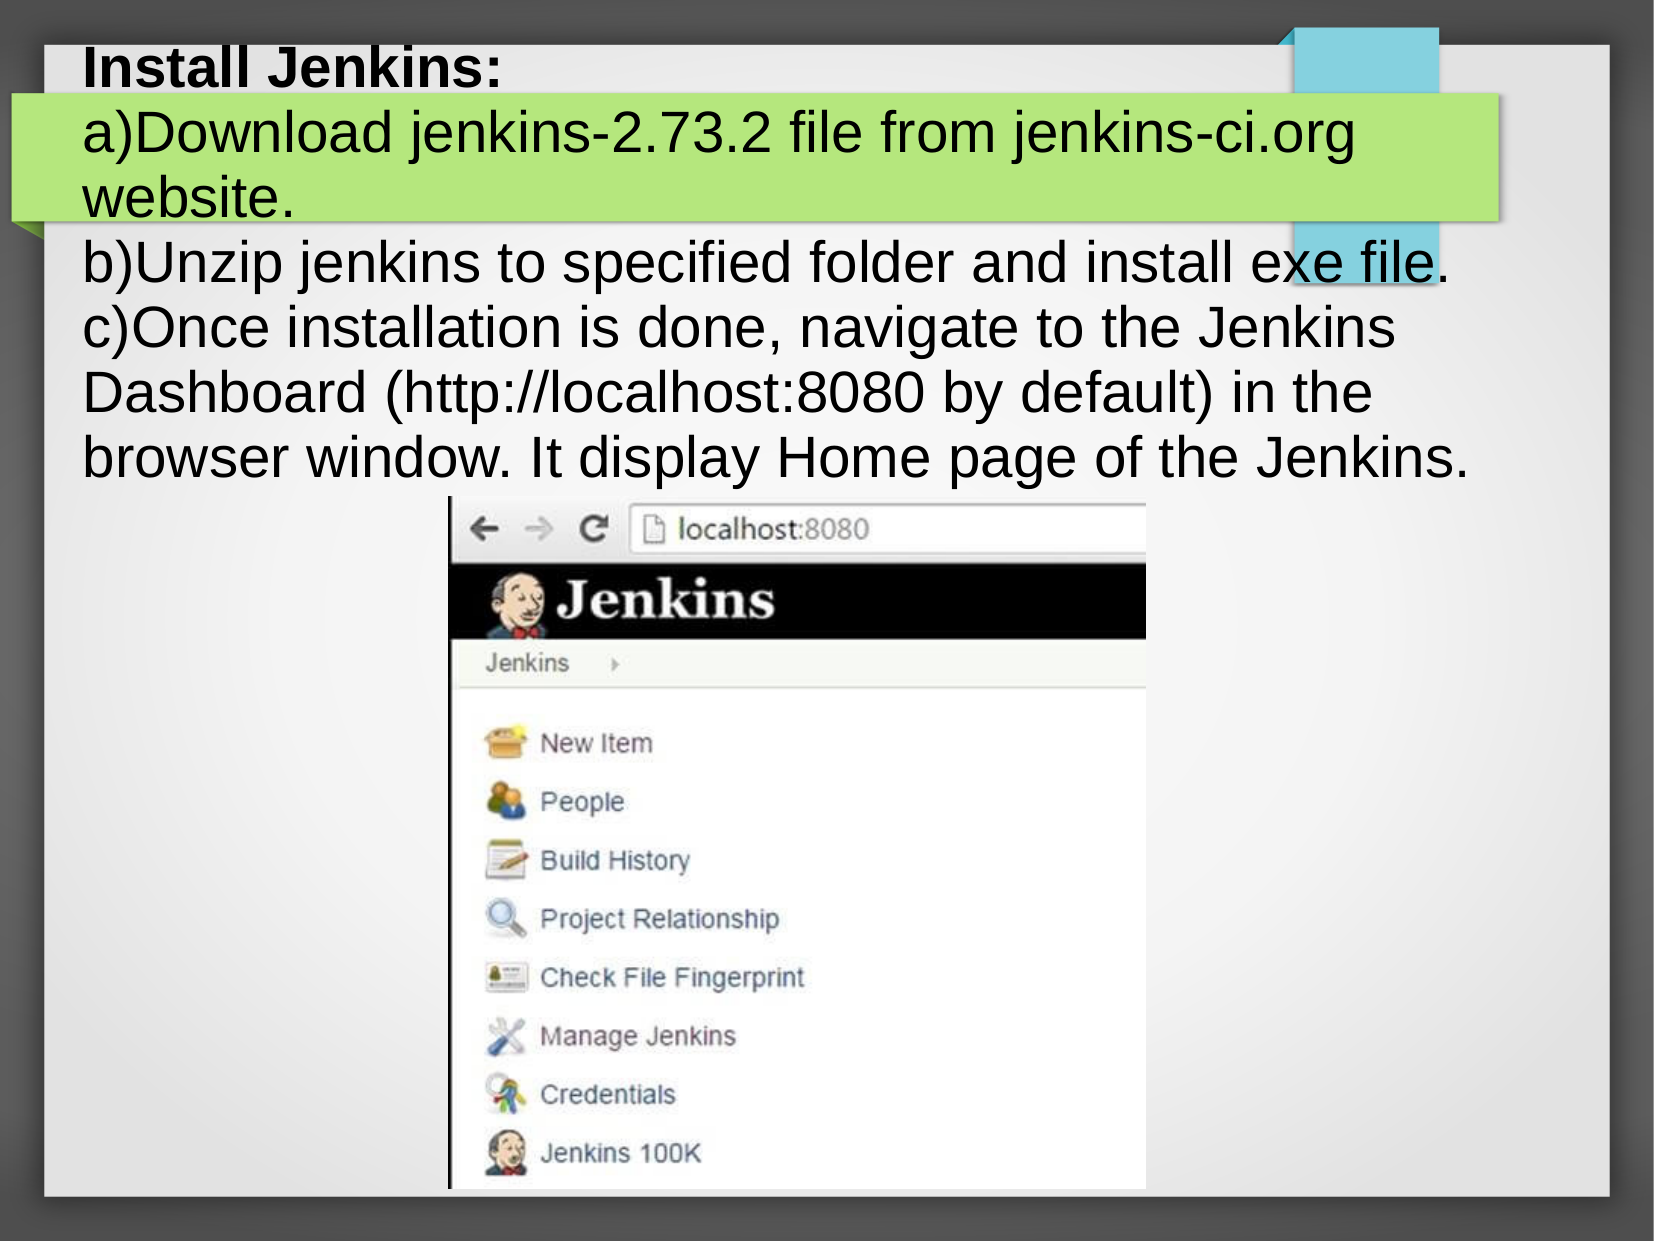

# Install Jenkins:
a)Download jenkins-2.73.2 file from jenkins-ci.org website.
b)Unzip jenkins to specified folder and install exe file.
c)Once installation is done, navigate to the Jenkins Dashboard (http://localhost:8080 by default) in the browser window. It display Home page of the Jenkins.